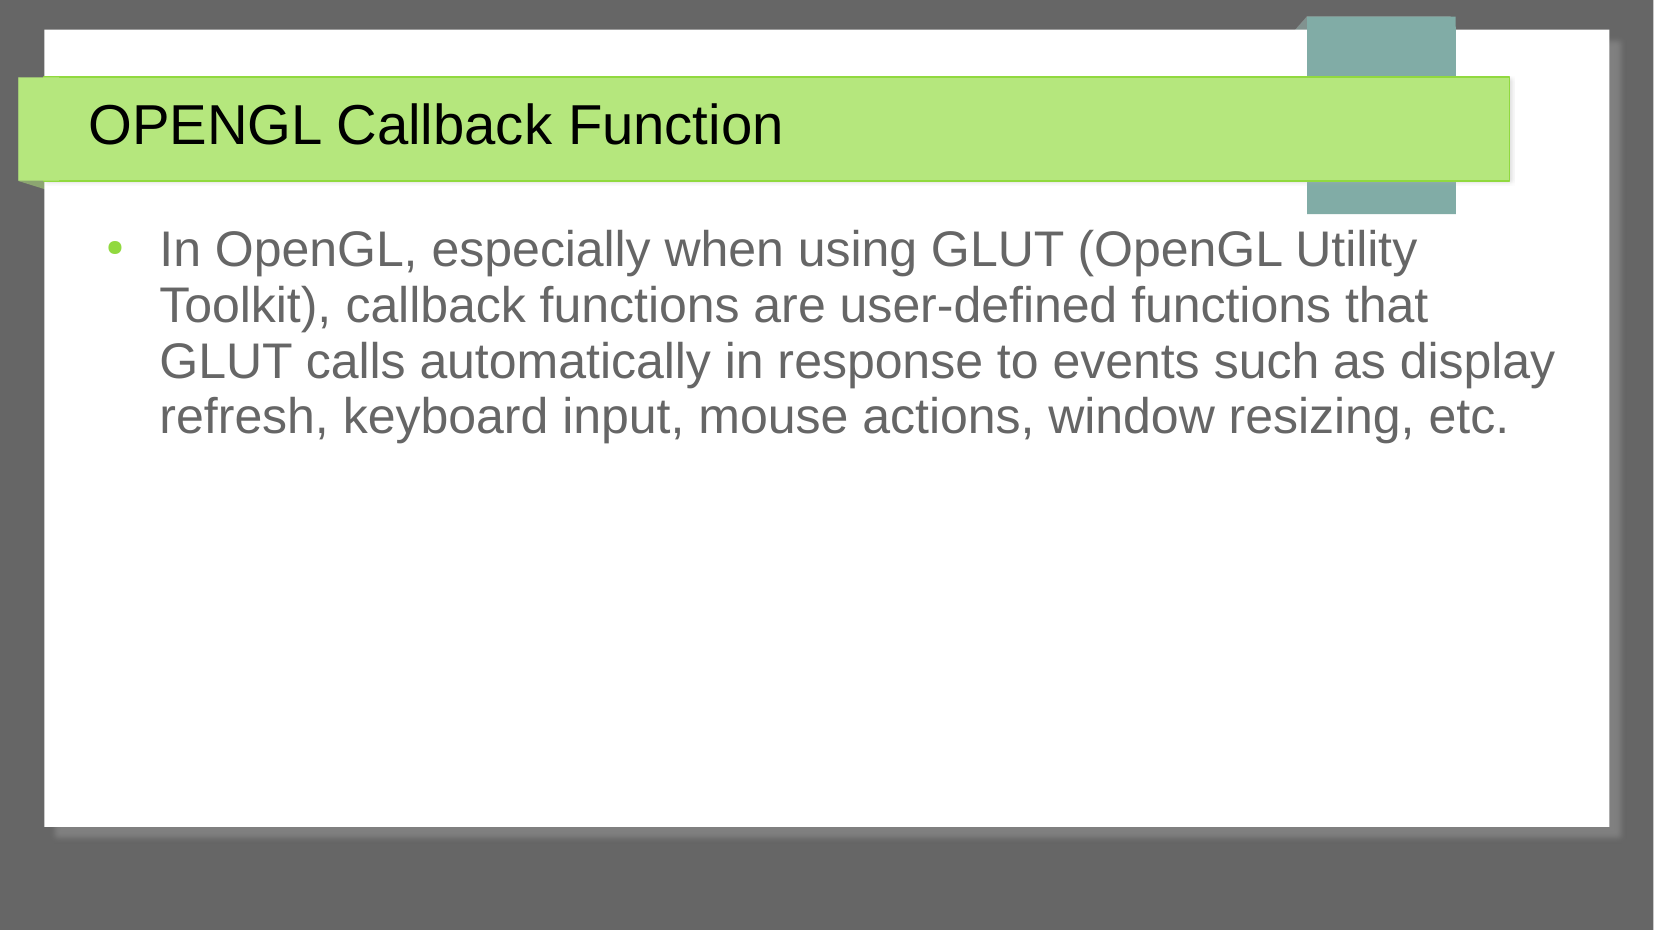

# OPENGL Callback Function
In OpenGL, especially when using GLUT (OpenGL Utility Toolkit), callback functions are user-defined functions that GLUT calls automatically in response to events such as display refresh, keyboard input, mouse actions, window resizing, etc.